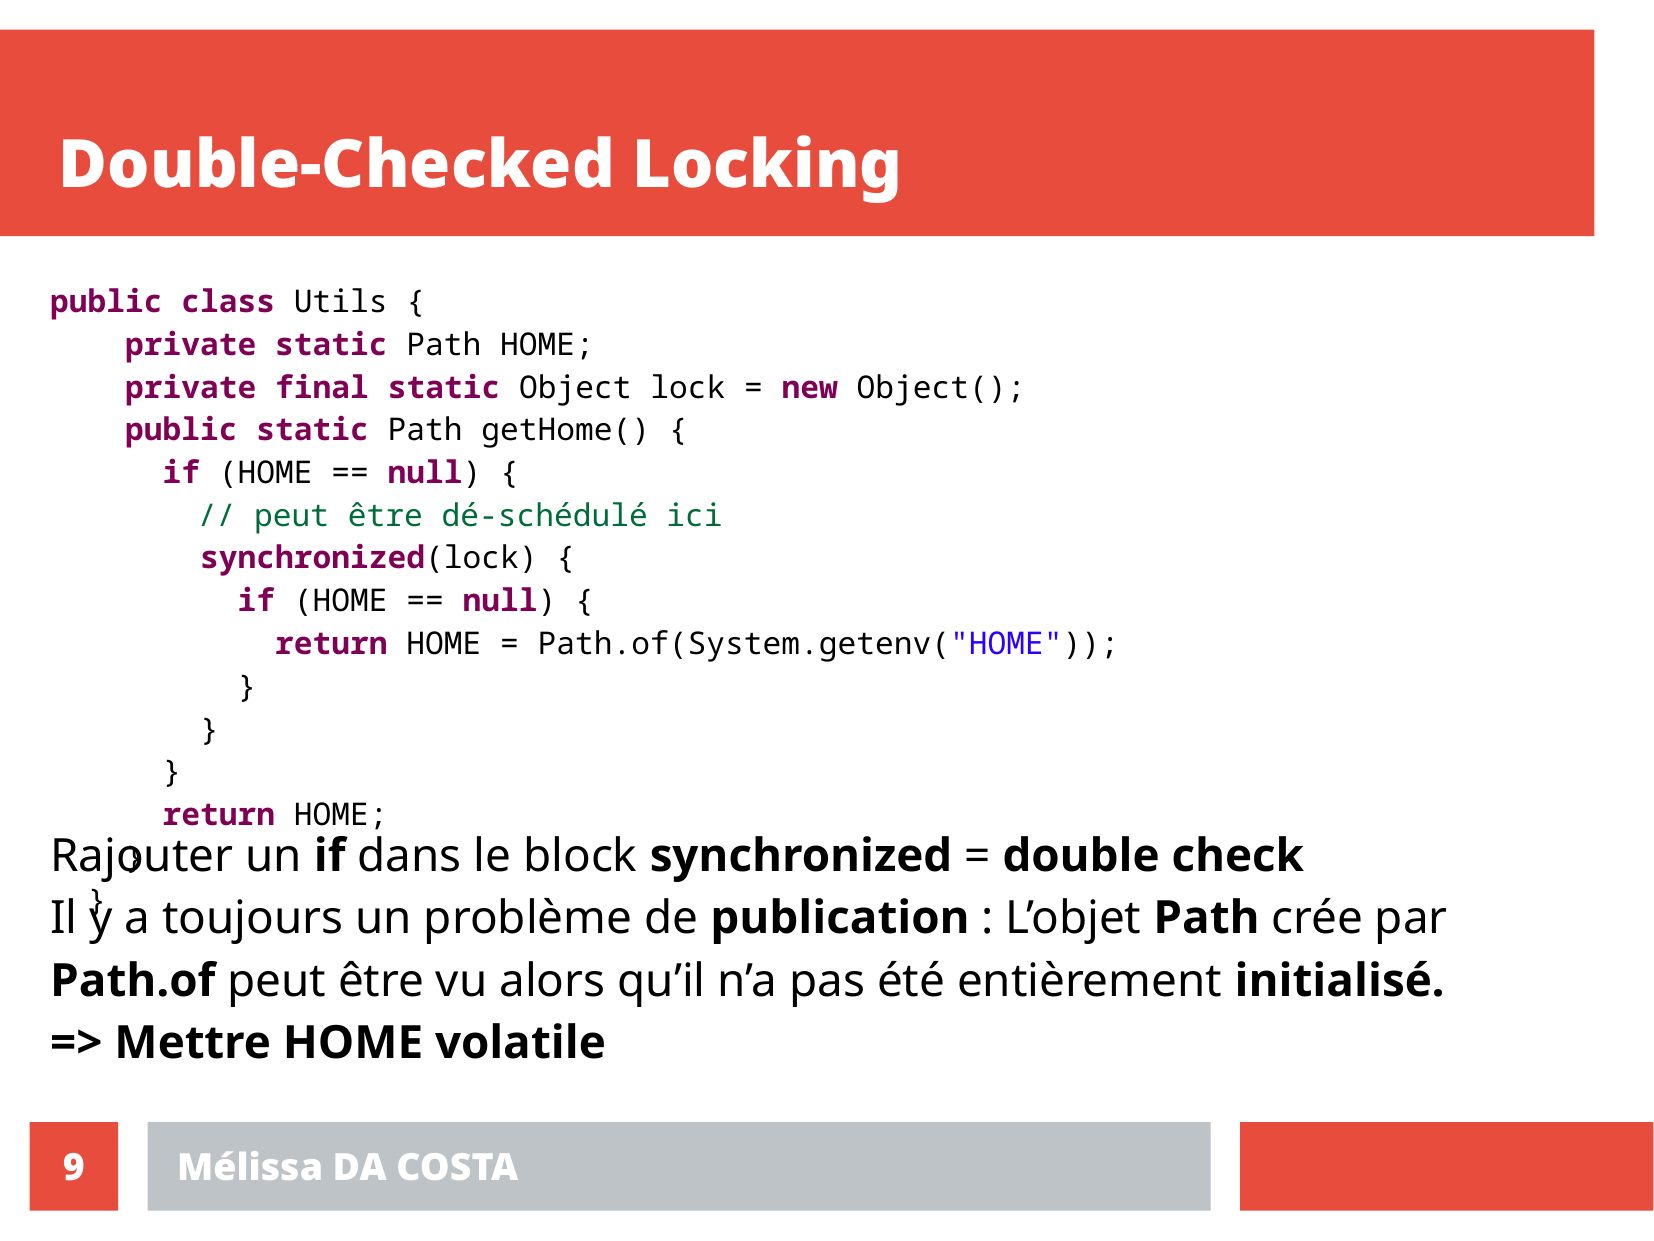

# Double-Checked Locking
public class Utils {
 private static Path HOME;
 private final static Object lock = new Object();
 public static Path getHome() {
 if (HOME == null) {
		// peut être dé-schédulé ici
 synchronized(lock) {
 if (HOME == null) {
 return HOME = Path.of(System.getenv("HOME"));
 }
 }
 }
 return HOME;
 }
 }
Rajouter un if dans le block synchronized = double check
Il y a toujours un problème de publication : L’objet Path crée par Path.of peut être vu alors qu’il n’a pas été entièrement initialisé.
=> Mettre HOME volatile
9
Mélissa DA COSTA